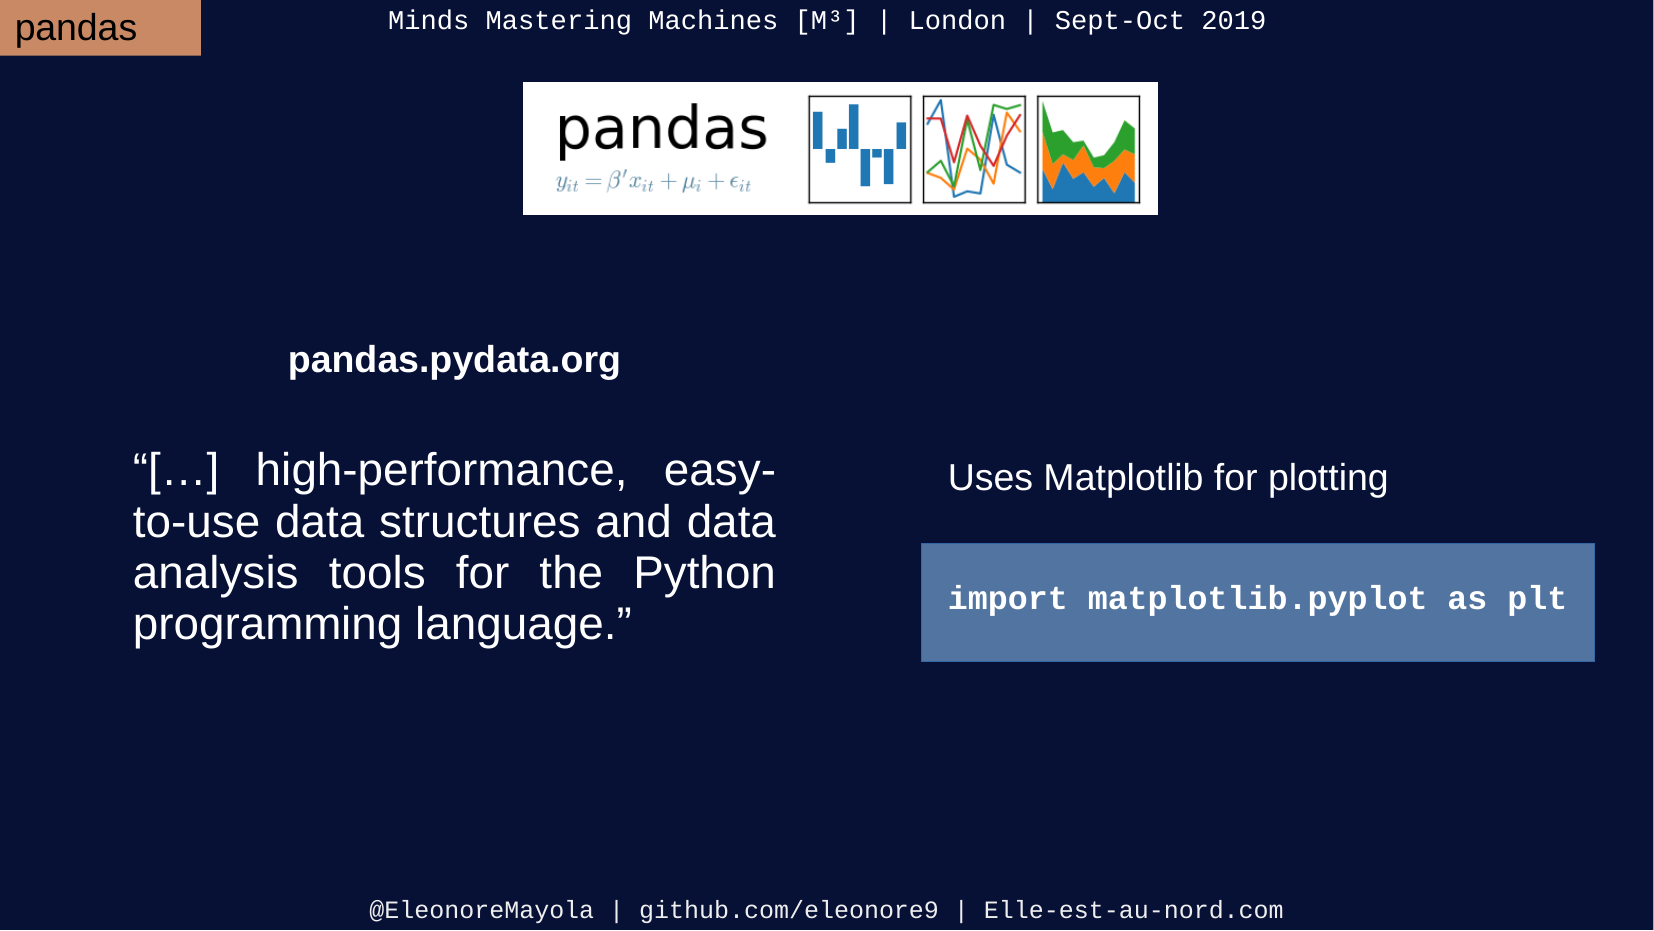

Minds Mastering Machines [M³] | London | Sept-Oct 2019
pandas
pandas.pydata.org
“[…] high-performance, easy-to-use data structures and data analysis tools for the Python programming language.”
Uses Matplotlib for plotting
import matplotlib.pyplot as plt
@EleonoreMayola | github.com/eleonore9 | Elle-est-au-nord.com